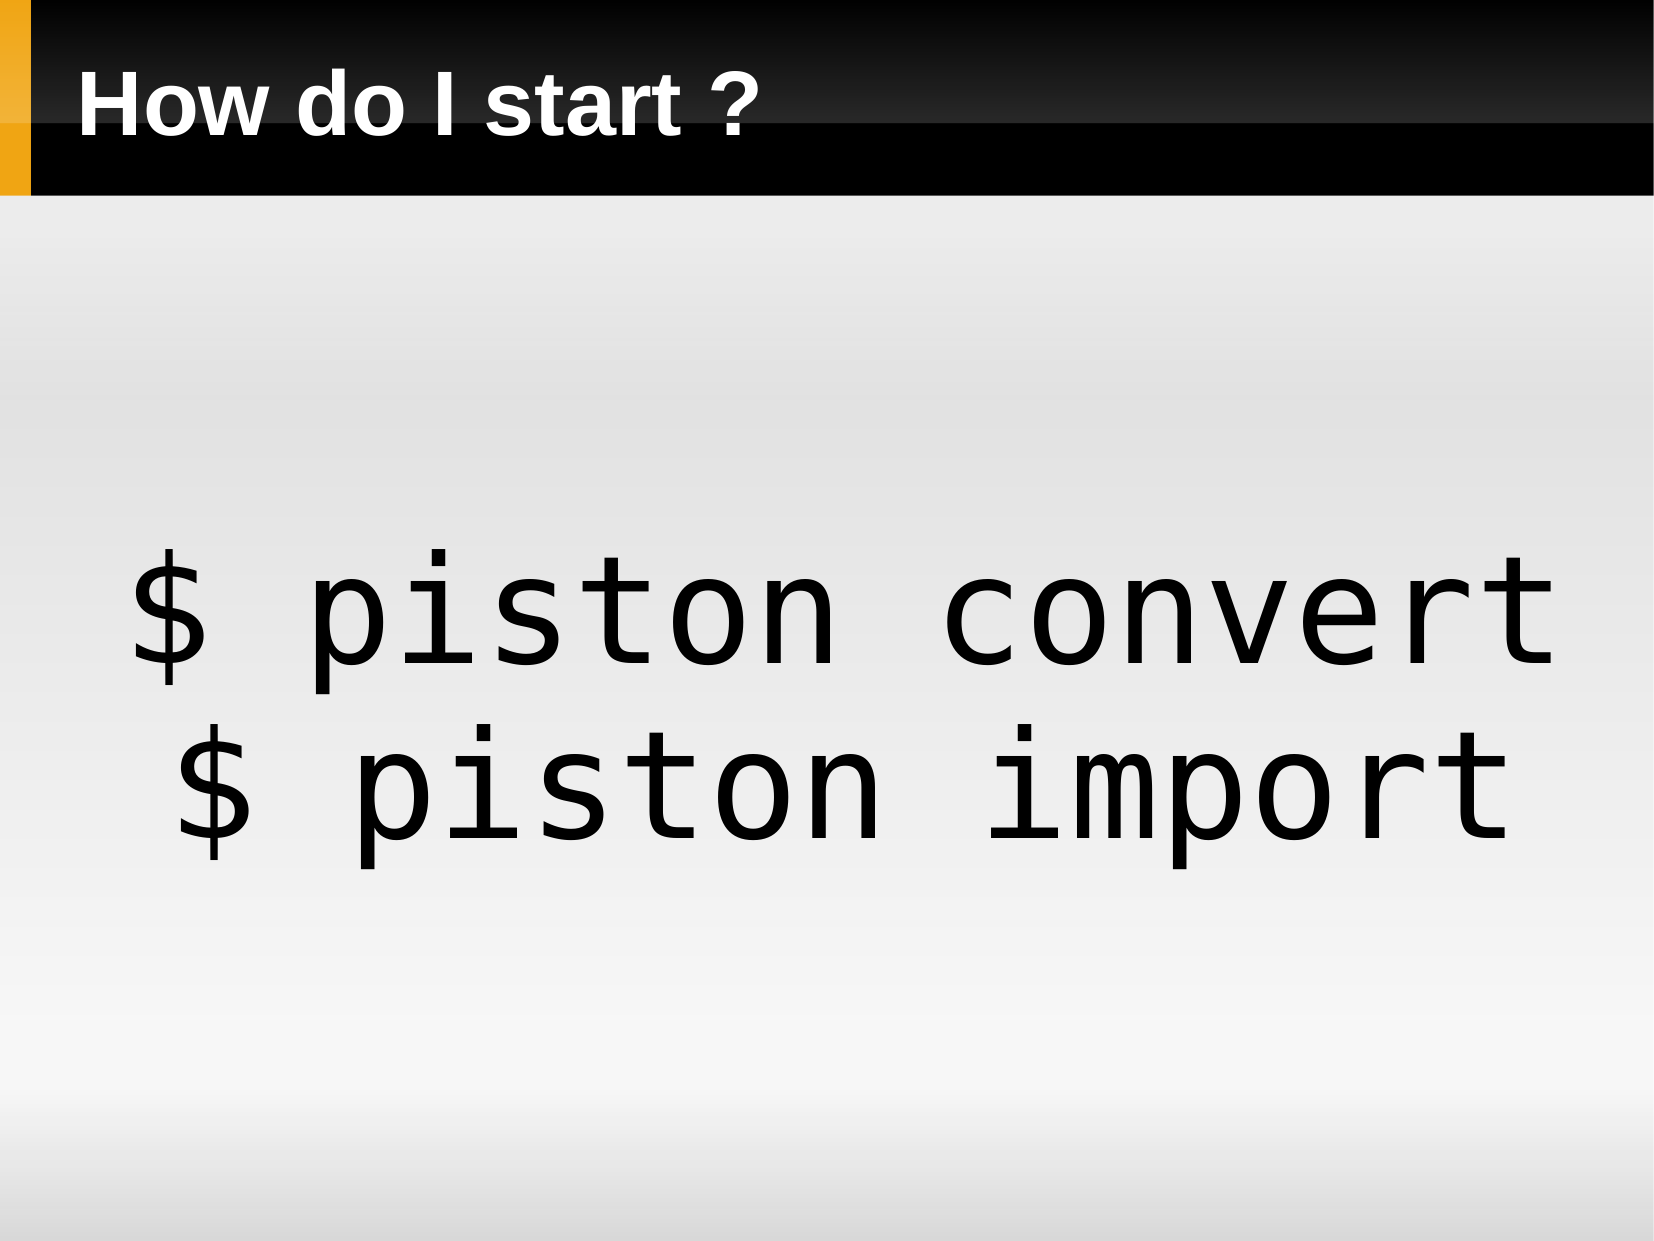

# How do I start ?
$ piston convert
$ piston import